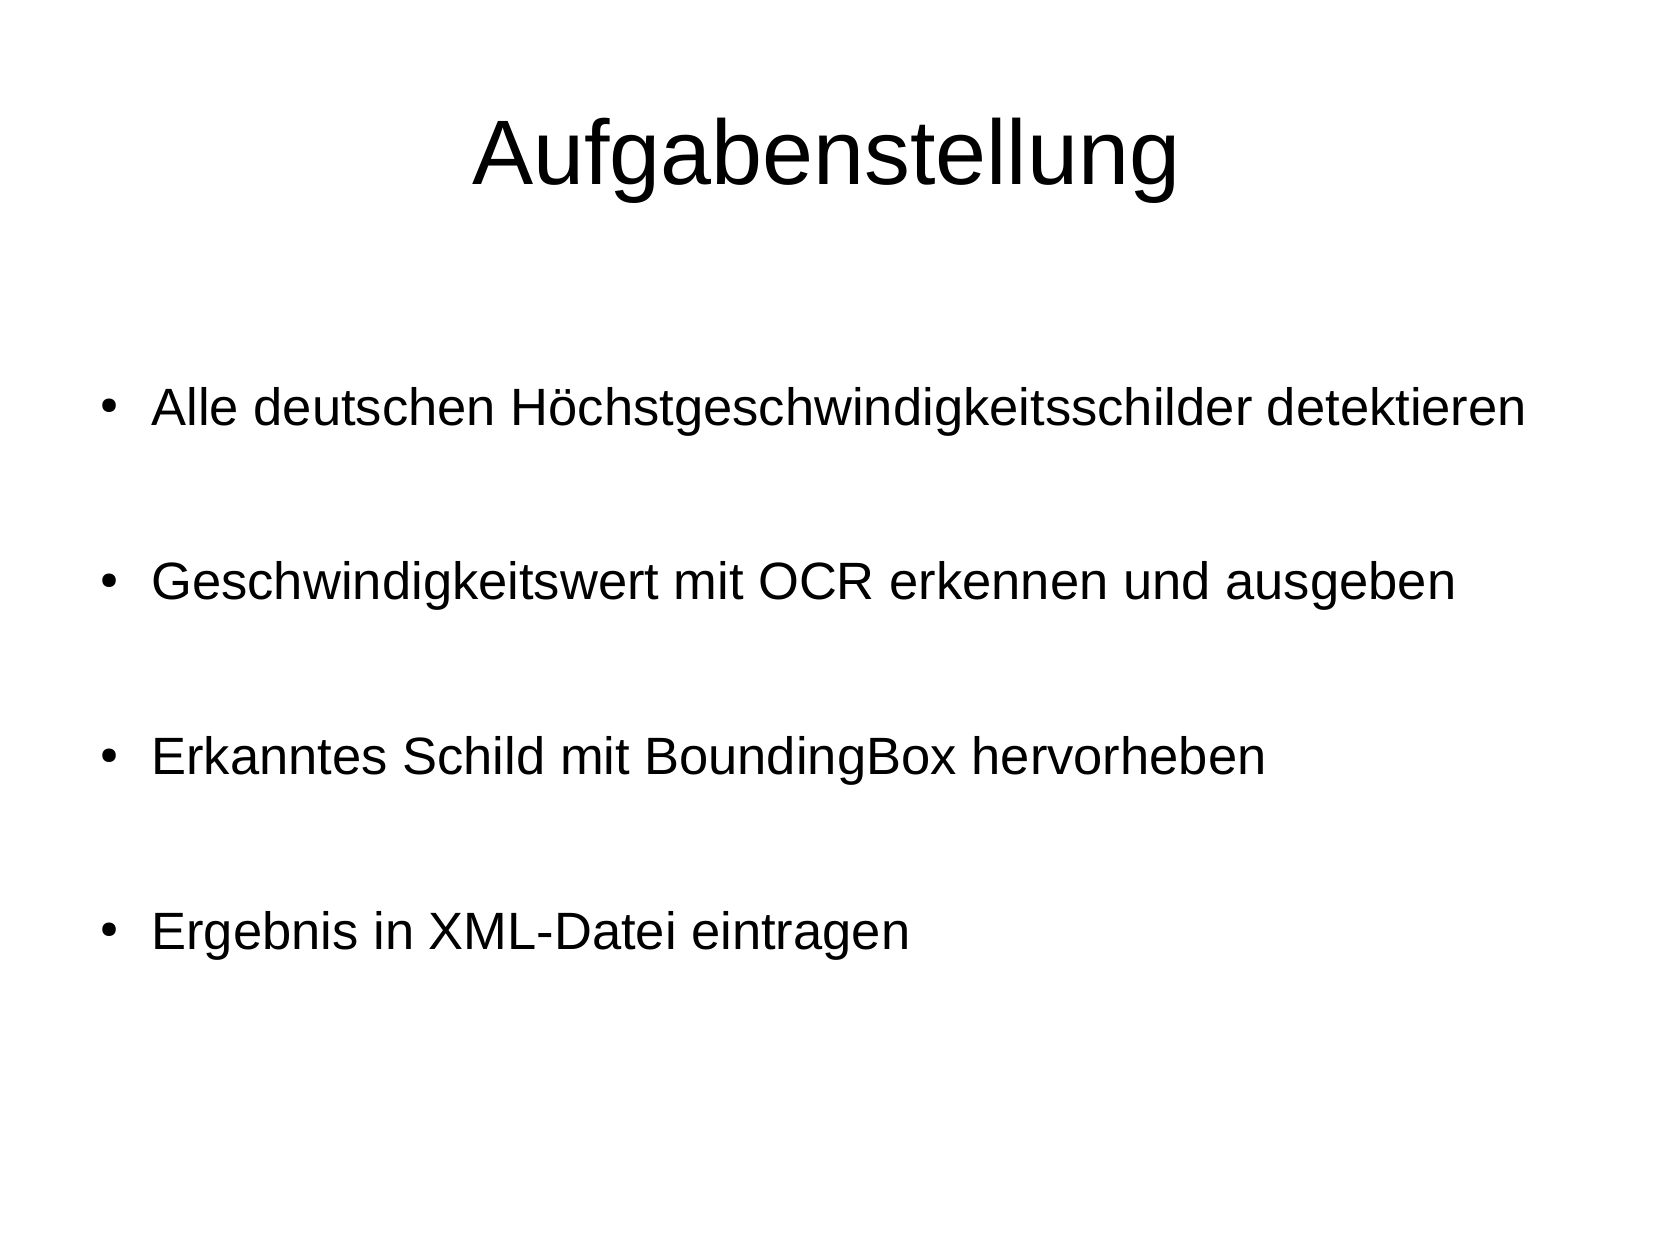

# Aufgabenstellung
Alle deutschen Höchstgeschwindigkeitsschilder detektieren
Geschwindigkeitswert mit OCR erkennen und ausgeben
Erkanntes Schild mit BoundingBox hervorheben
Ergebnis in XML-Datei eintragen